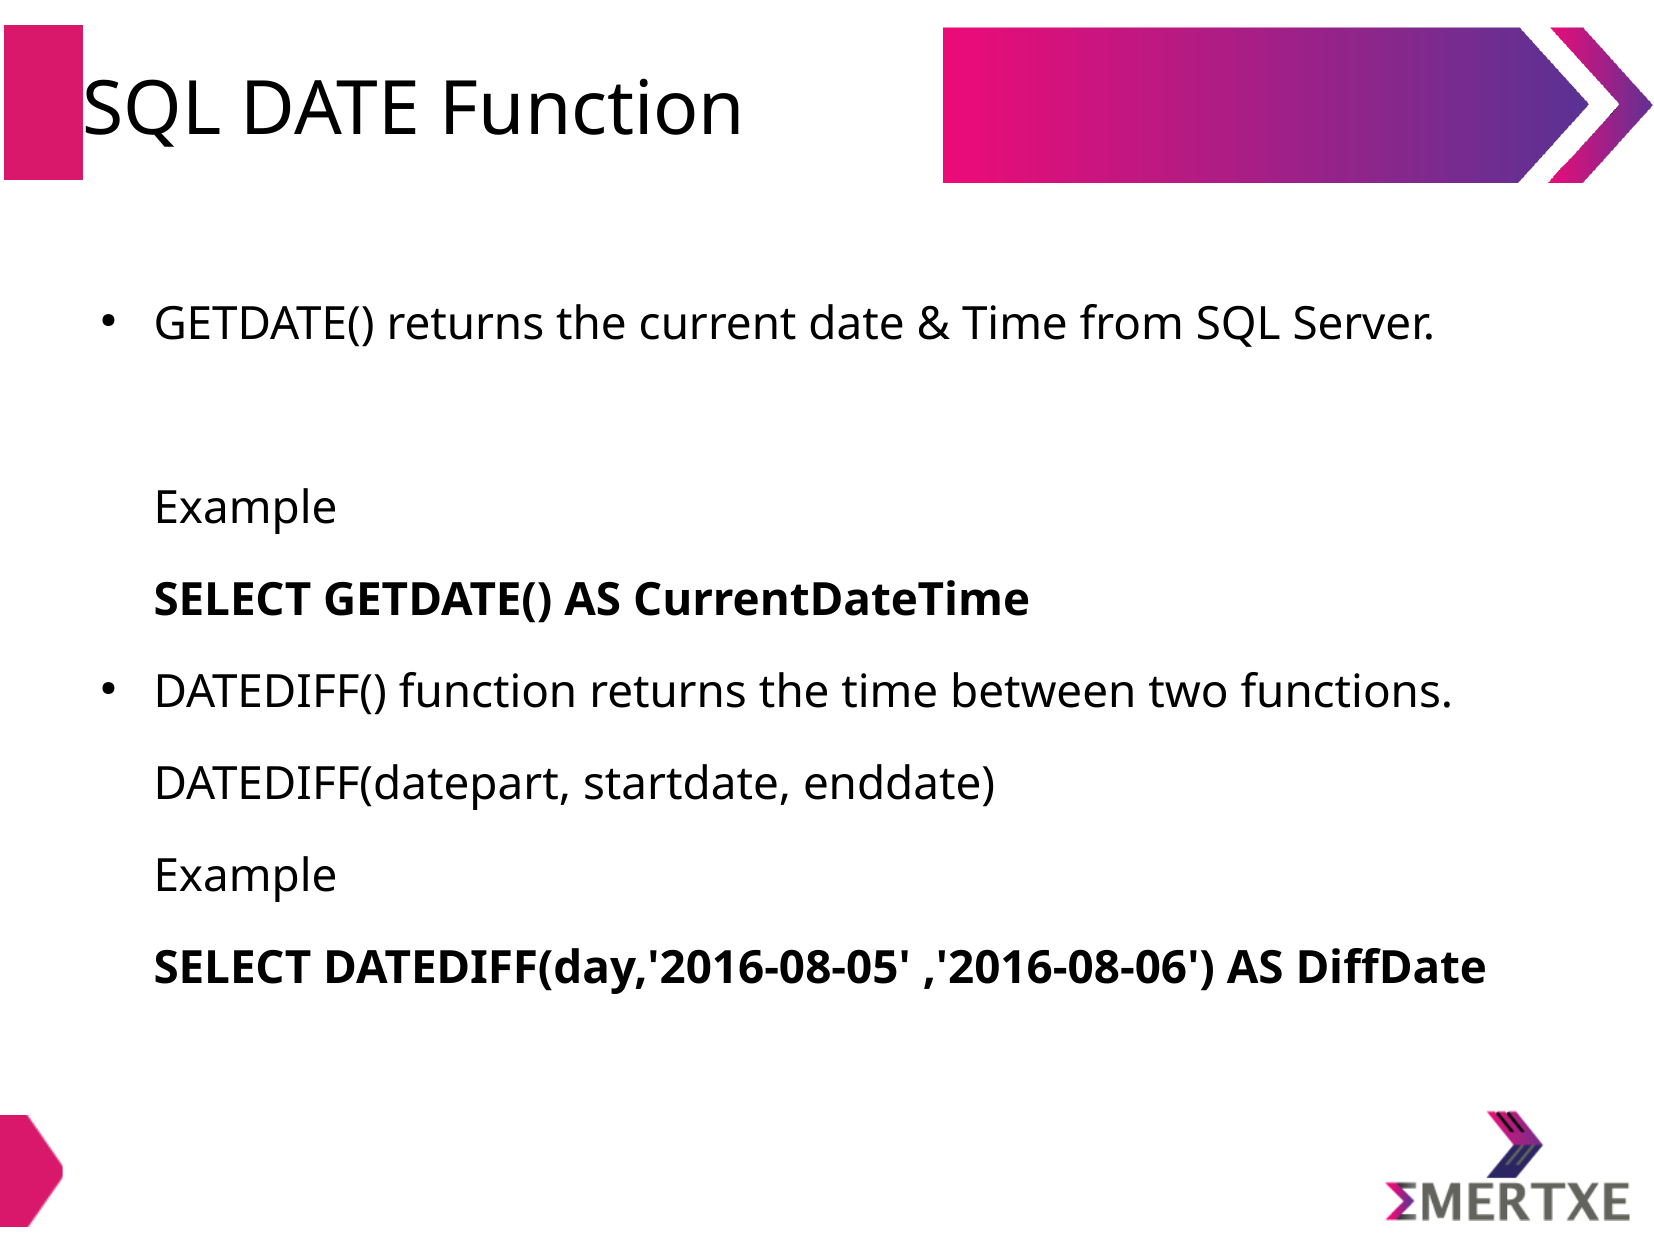

# SQL DATE Function
GETDATE() returns the current date & Time from SQL Server.
Example
SELECT GETDATE() AS CurrentDateTime
DATEDIFF() function returns the time between two functions.
DATEDIFF(datepart, startdate, enddate)
Example
SELECT DATEDIFF(day,'2016-08-05' ,'2016-08-06') AS DiffDate